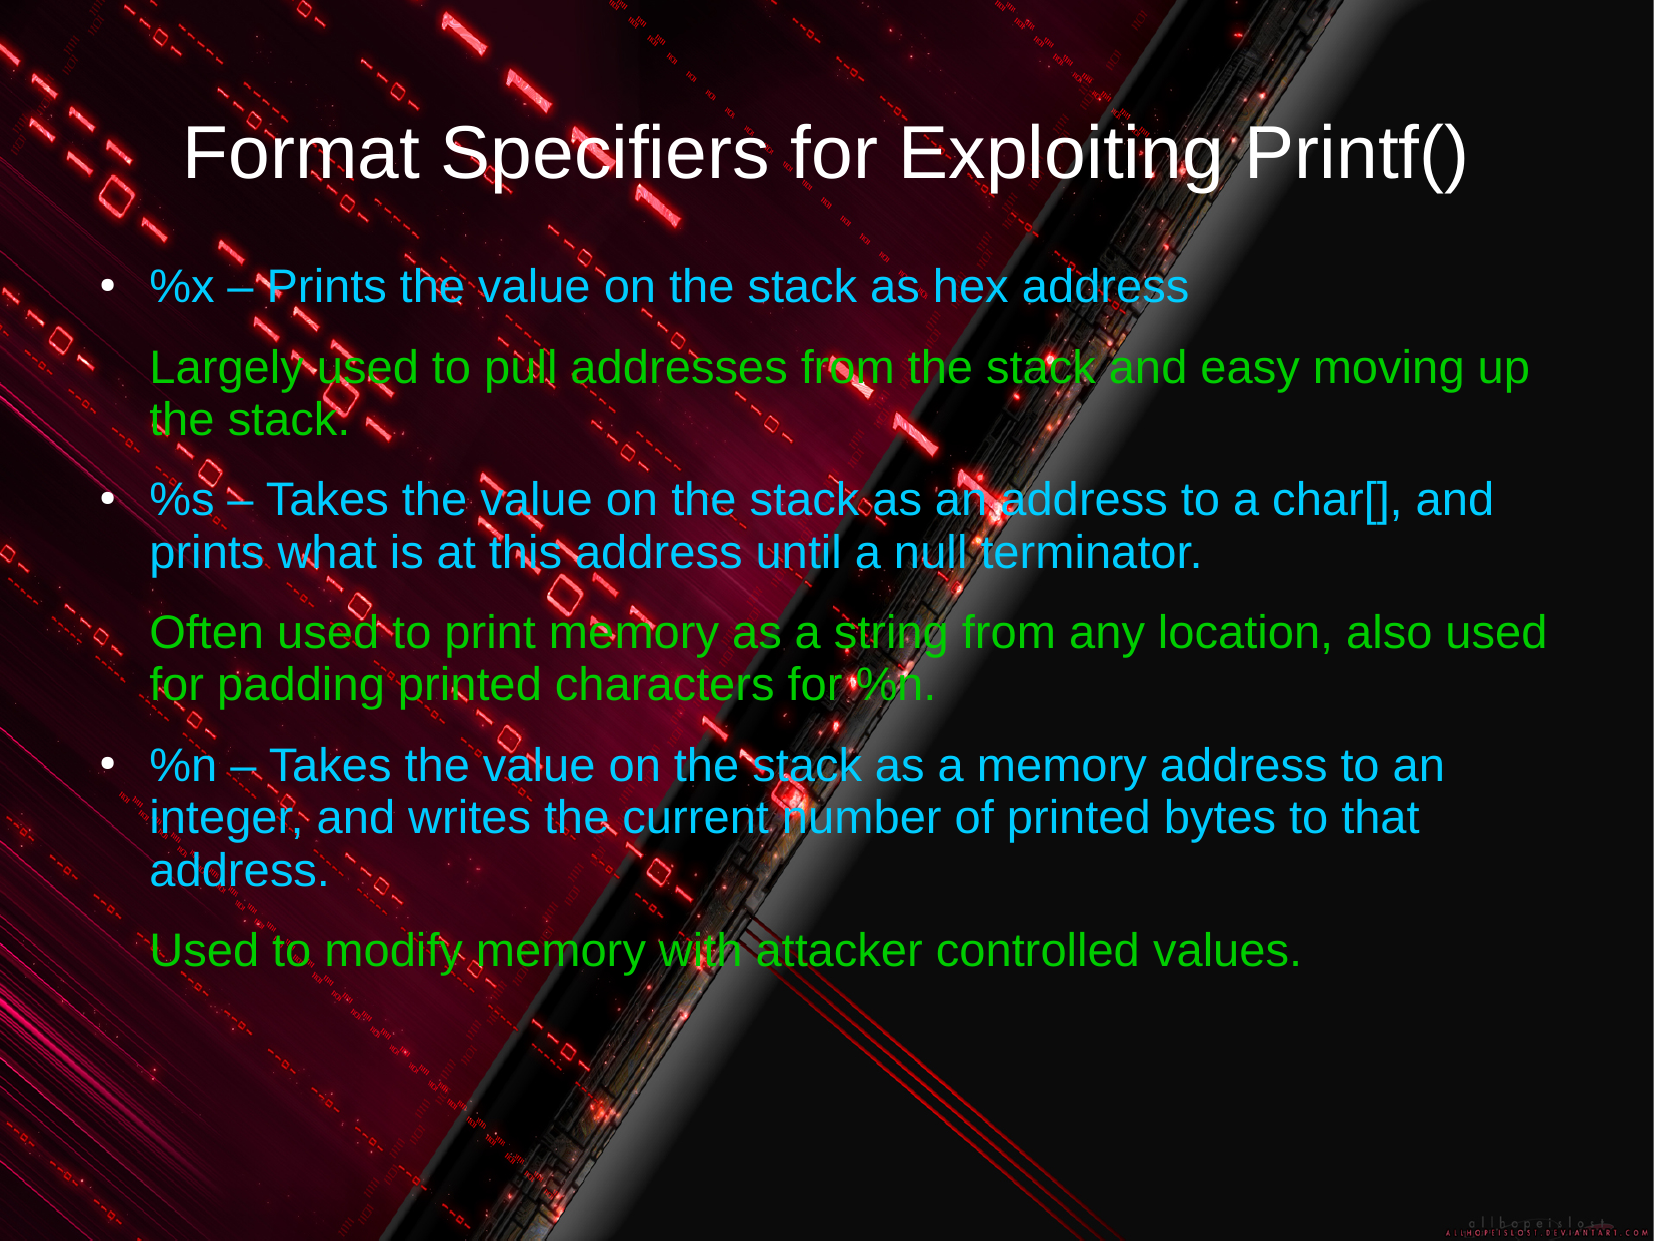

# Format Specifiers for Exploiting Printf()
%x – Prints the value on the stack as hex address
Largely used to pull addresses from the stack and easy moving up the stack.
%s – Takes the value on the stack as an address to a char[], and prints what is at this address until a null terminator.
Often used to print memory as a string from any location, also used for padding printed characters for %n.
%n – Takes the value on the stack as a memory address to an integer, and writes the current number of printed bytes to that address.
Used to modify memory with attacker controlled values.